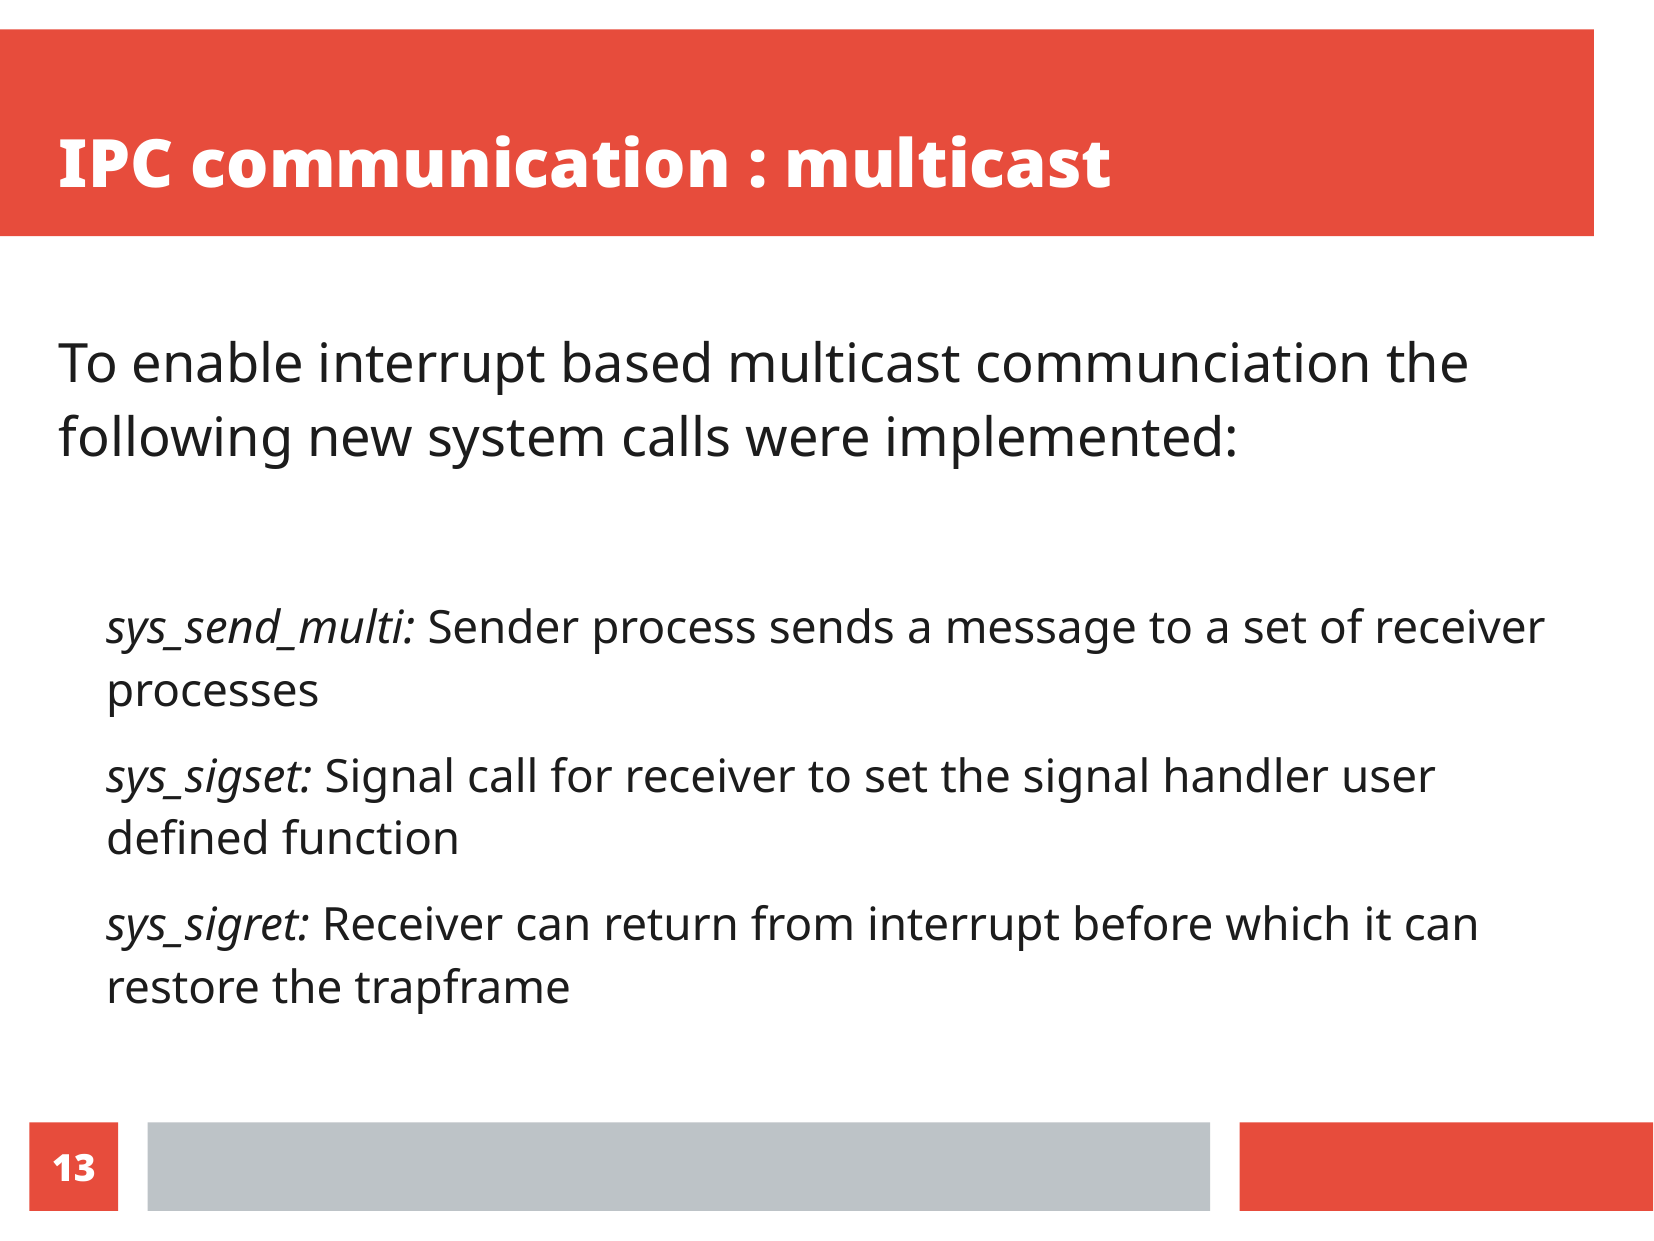

# IPC communication : multicast
To enable interrupt based multicast communciation the following new system calls were implemented:
sys_send_multi: Sender process sends a message to a set of receiver processes
sys_sigset: Signal call for receiver to set the signal handler user defined function
sys_sigret: Receiver can return from interrupt before which it can restore the trapframe
13